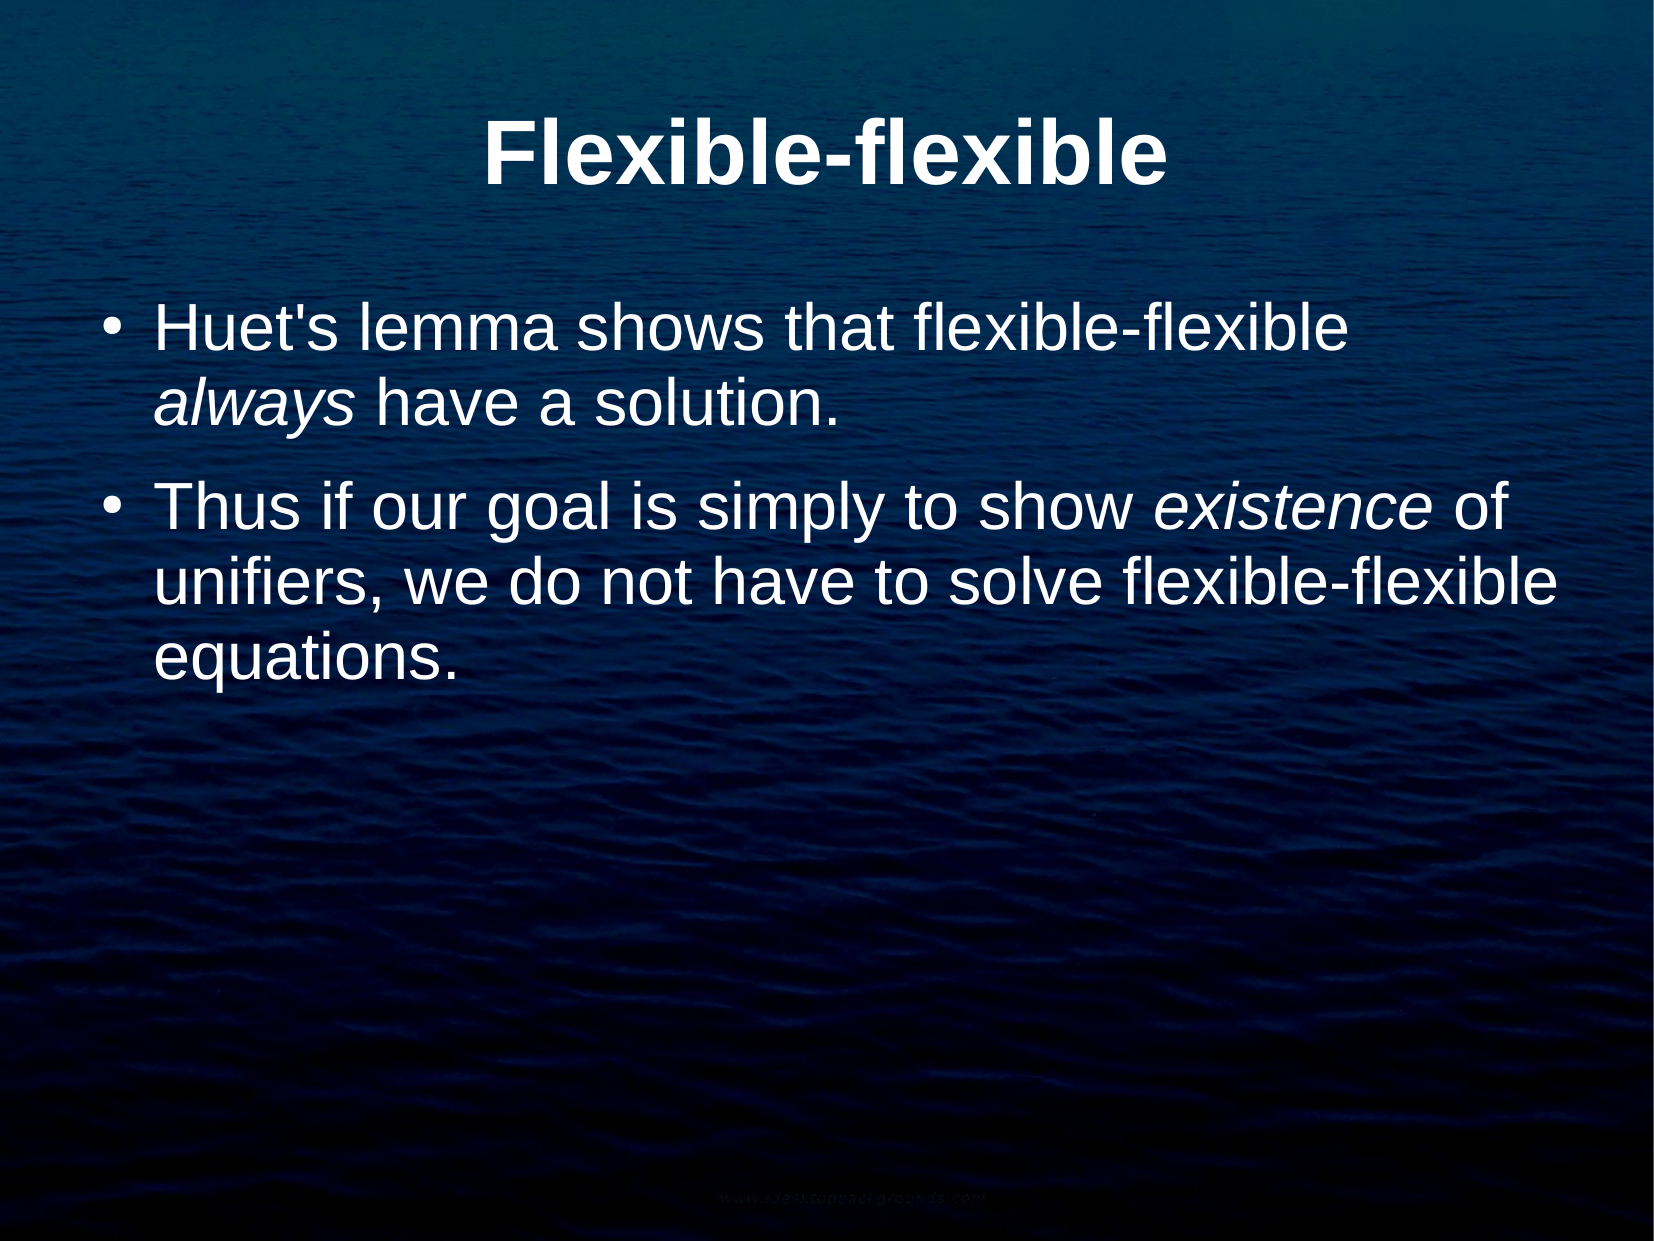

# Flexible-flexible
Huet's lemma shows that flexible-flexible always have a solution.
Thus if our goal is simply to show existence of unifiers, we do not have to solve flexible-flexible equations.